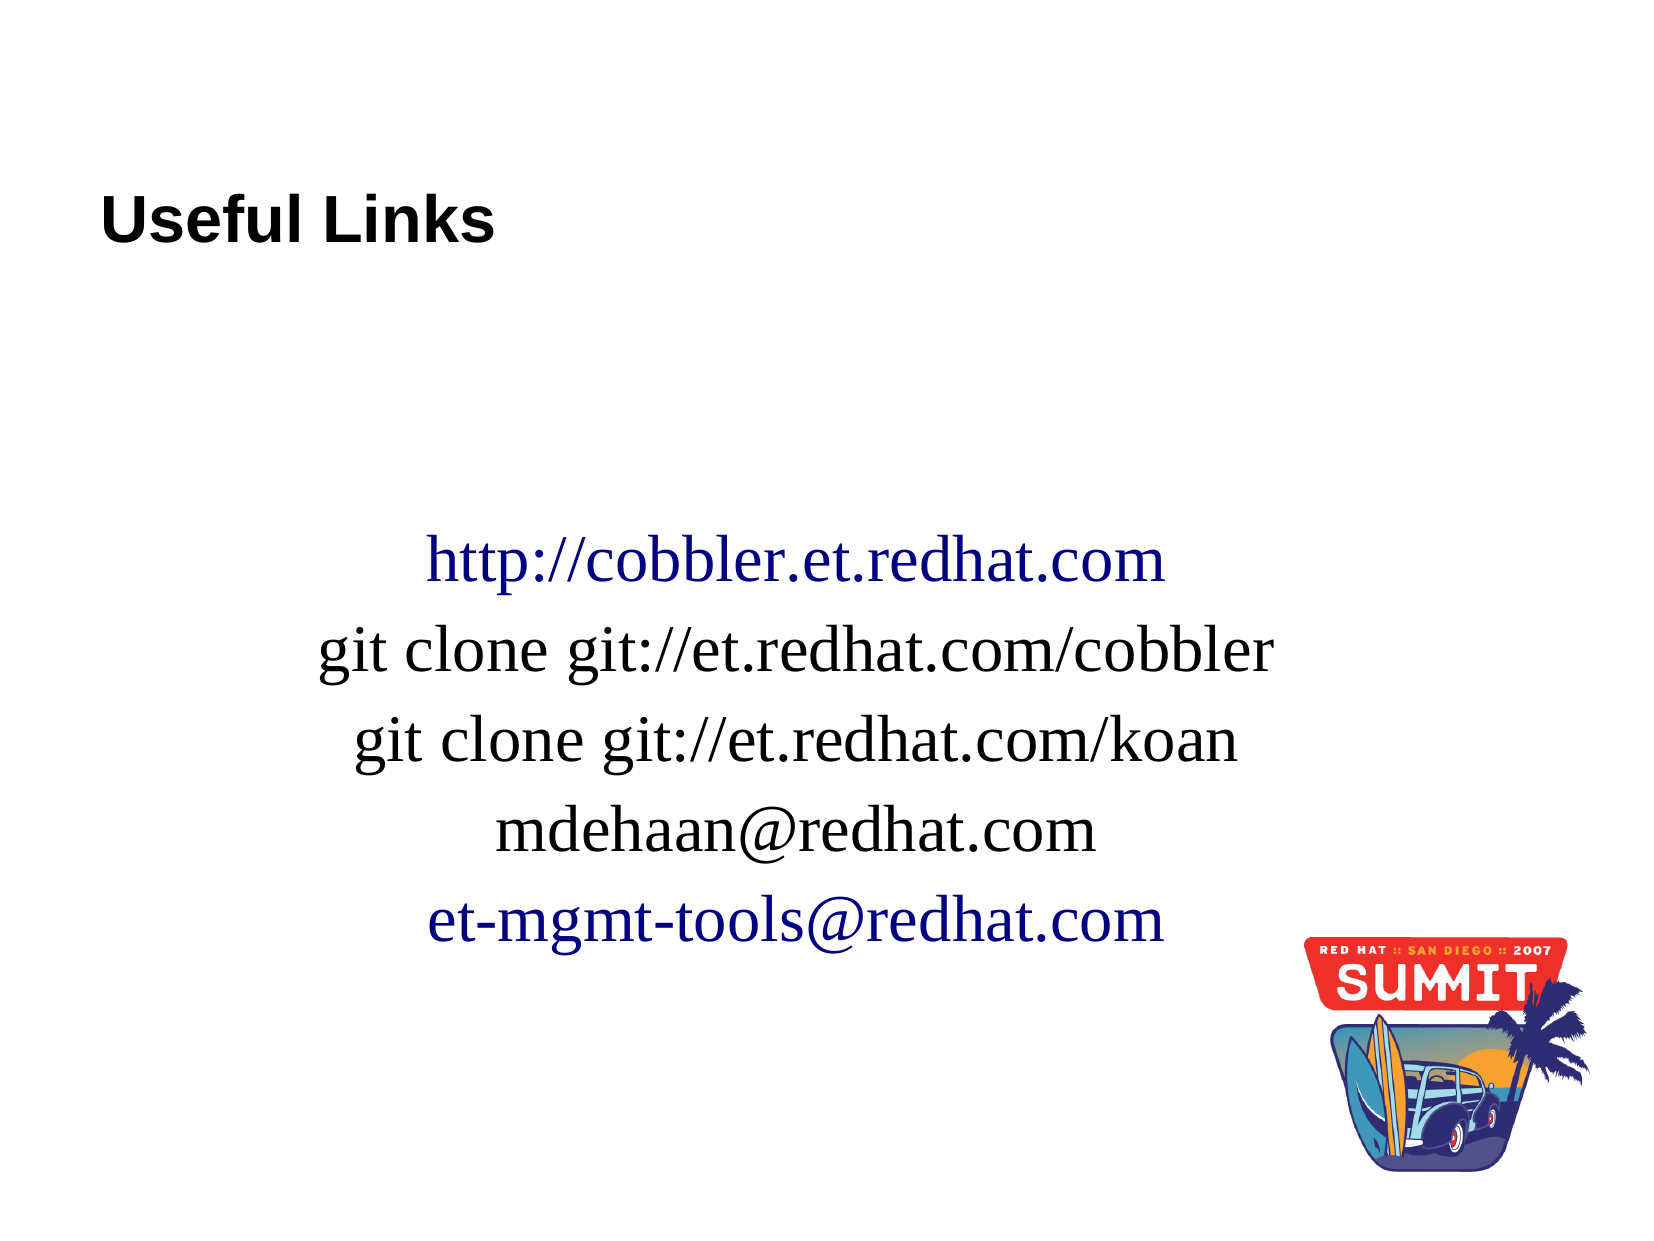

# Useful Links
http://cobbler.et.redhat.com
git clone git://et.redhat.com/cobbler
git clone git://et.redhat.com/koan
mdehaan@redhat.com
et-mgmt-tools@redhat.com